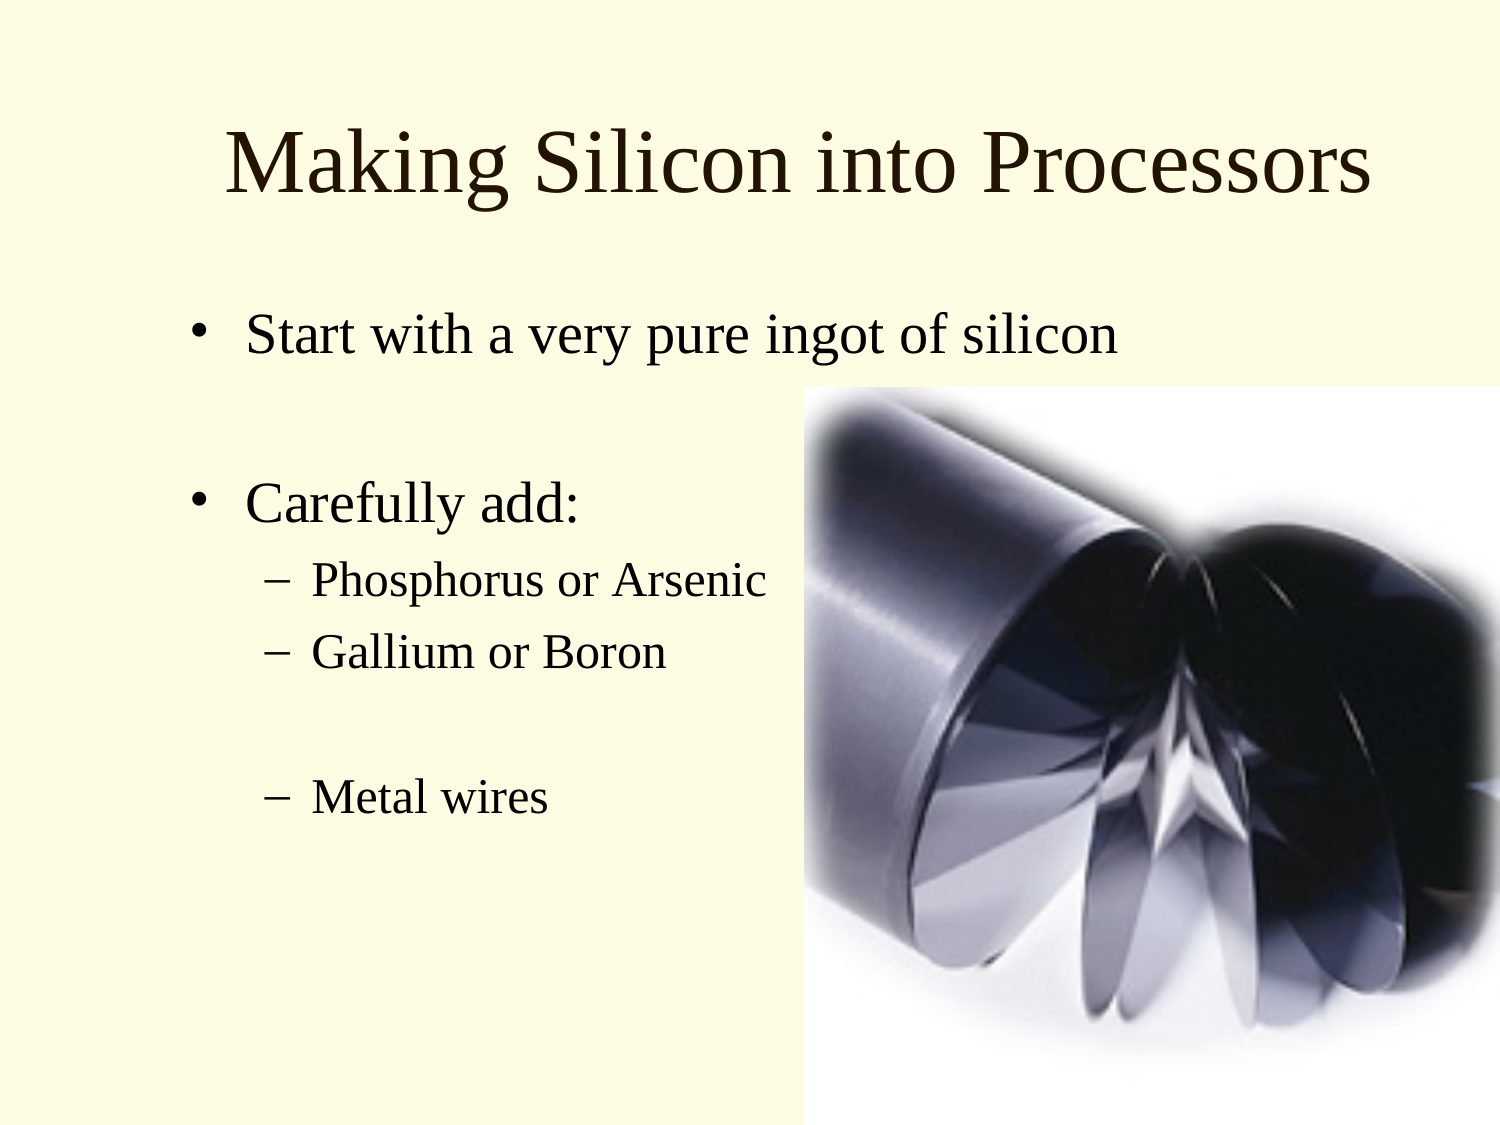

# Making Silicon into Processors
Start with a very pure ingot of silicon
Carefully add:
Phosphorus or Arsenic
Gallium or Boron
Metal wires